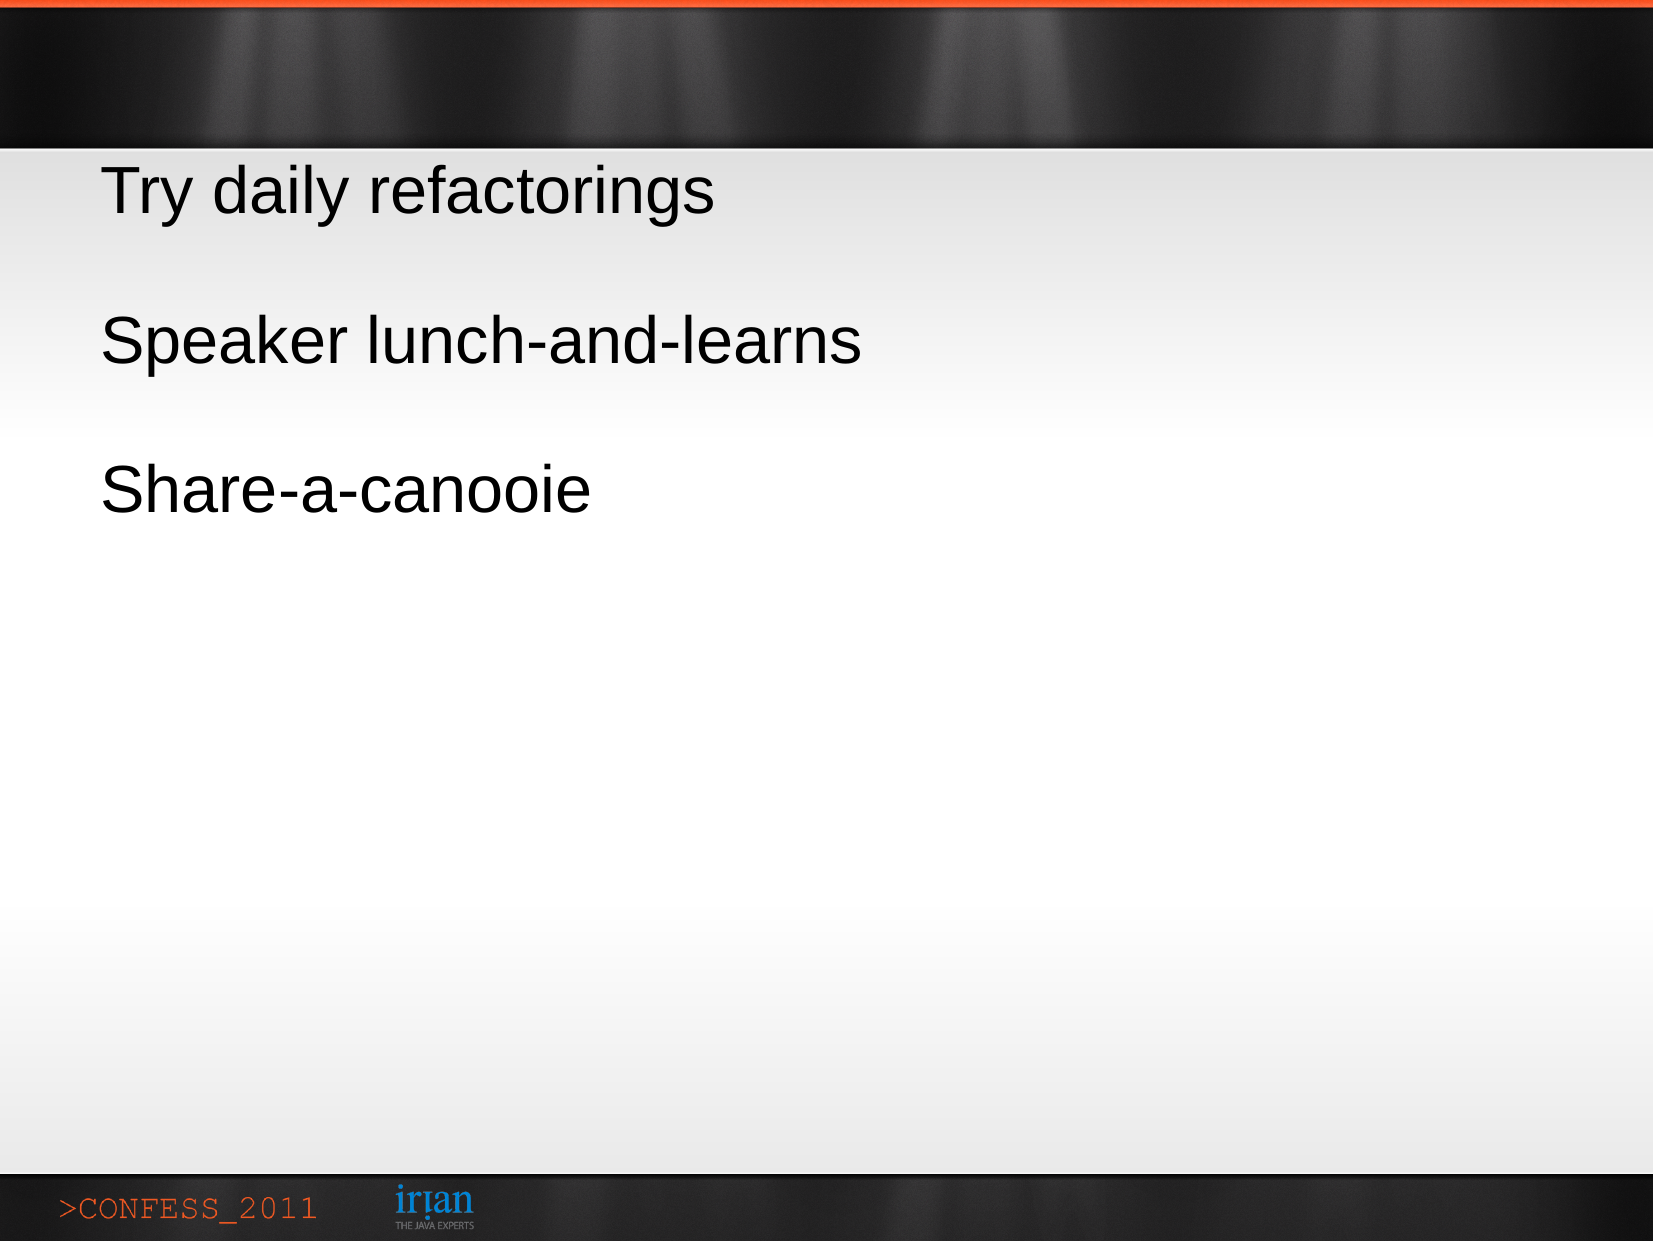

# Try daily refactorings
Speaker lunch-and-learns
Share-a-canooie